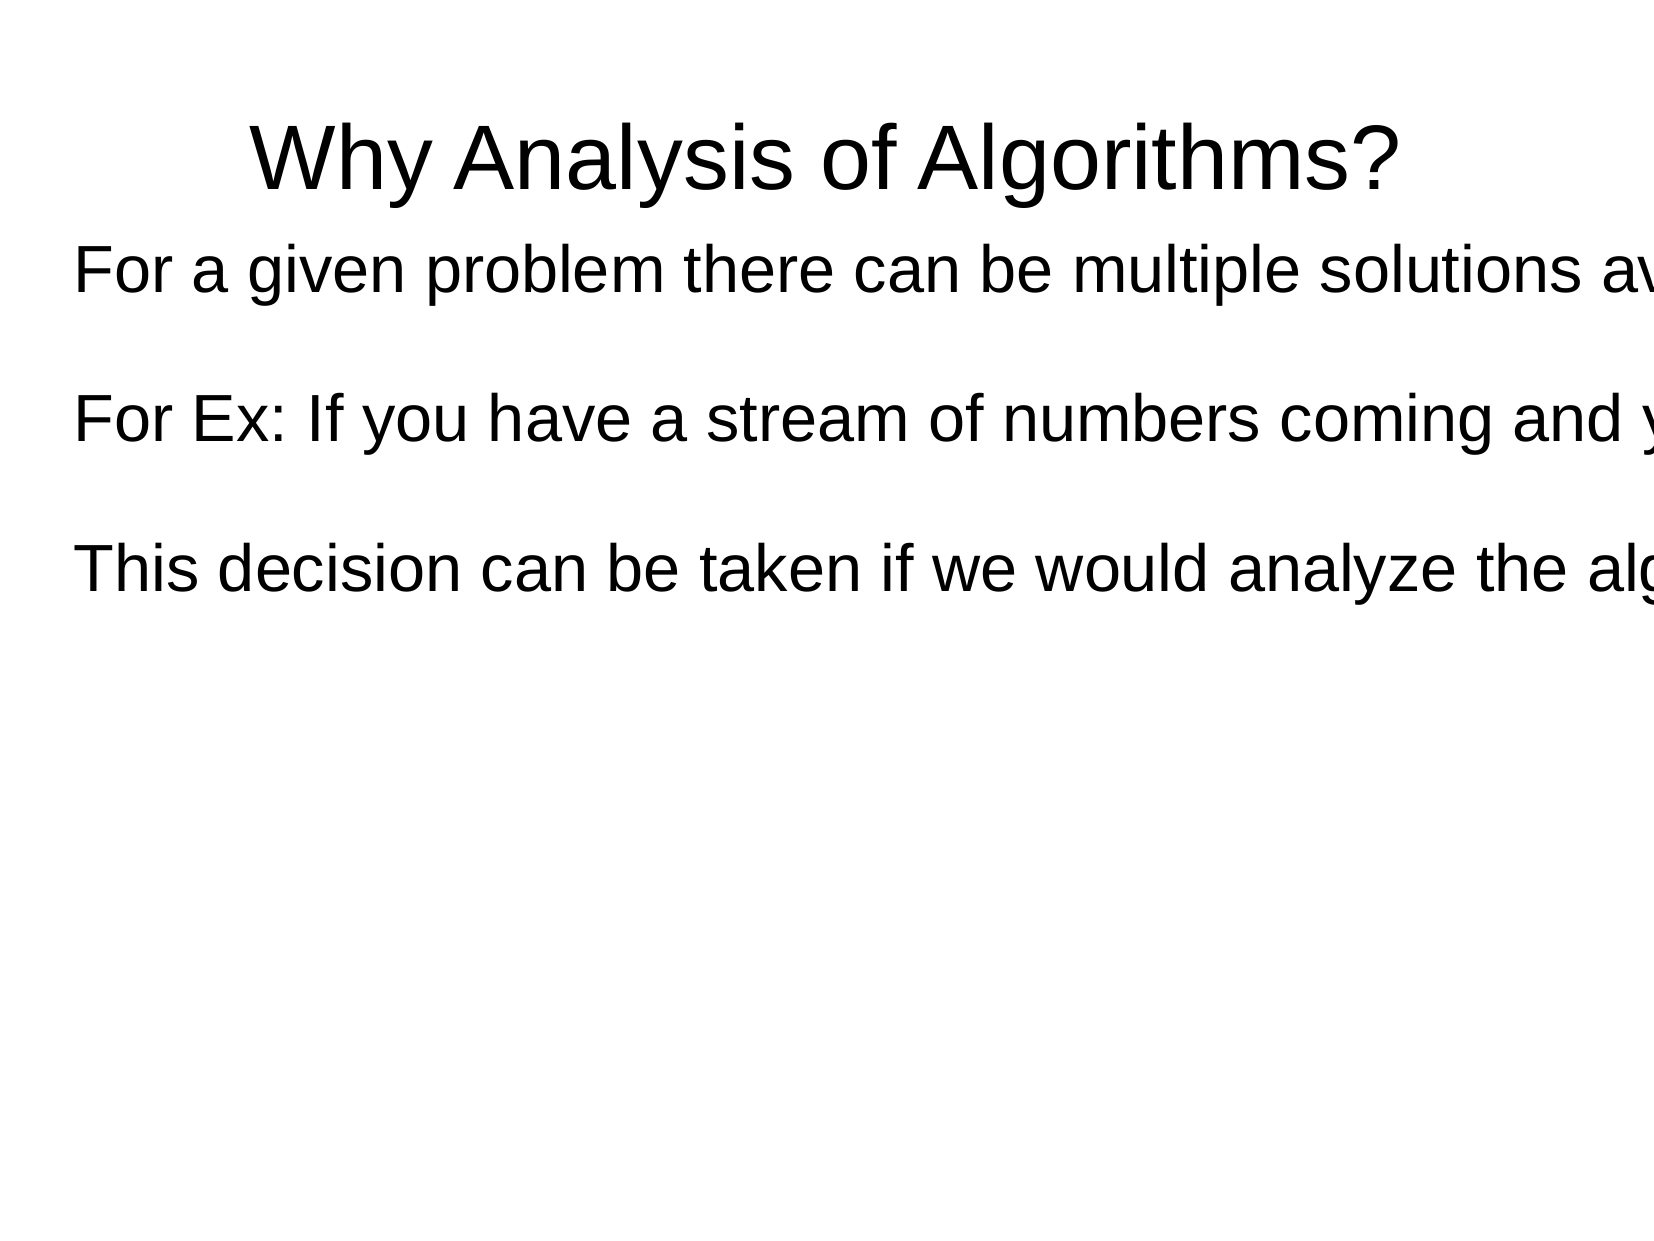

# Why Analysis of Algorithms?
For a given problem there can be multiple solutions available for the same problem. Analysis of algorithm helps us to find which among them is better in terms of time and space.
For Ex: If you have a stream of numbers coming and you would like to sort it. We might use Insertion sort ahead of bubble sort or selection sort.
This decision can be taken if we would analyze the algorithm.